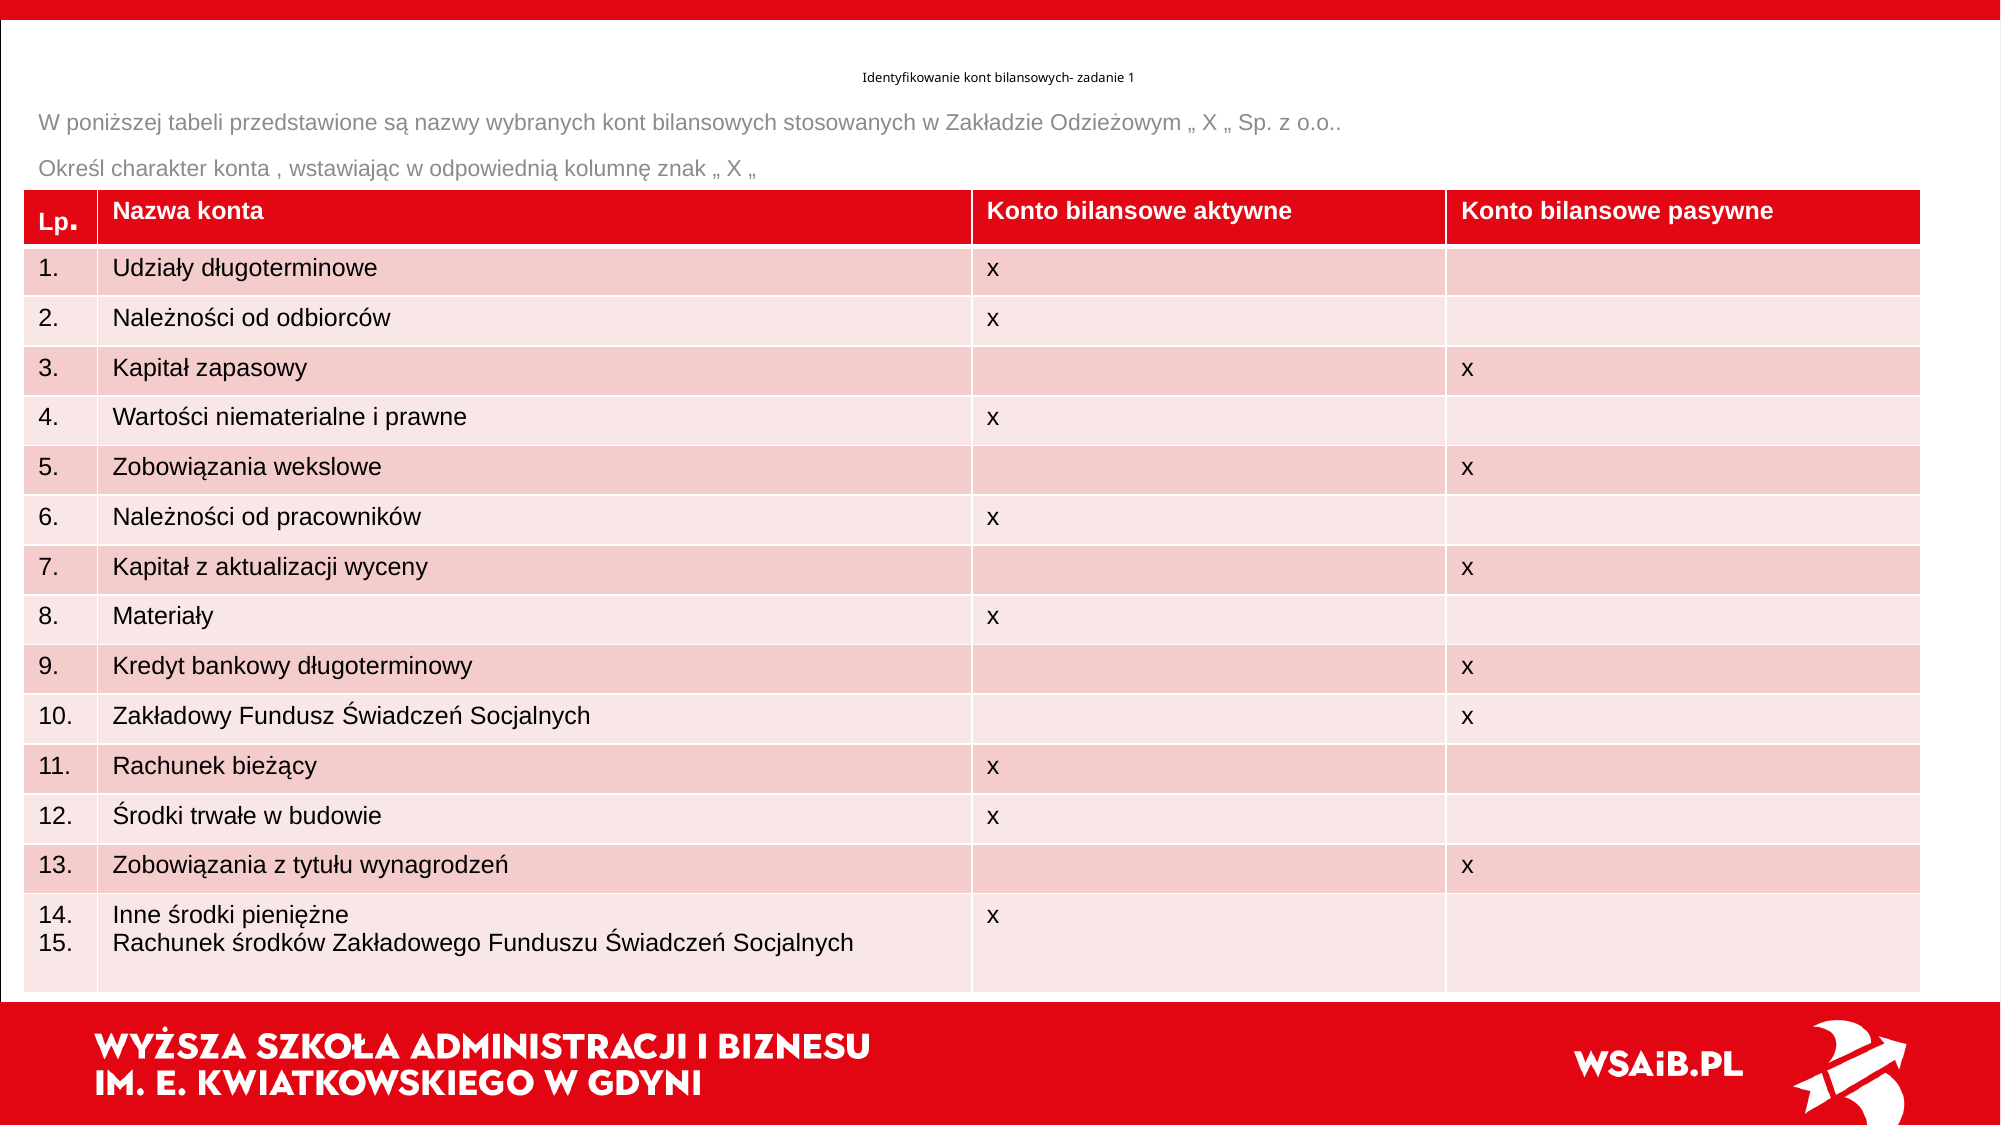

# Identyfikowanie kont bilansowych- zadanie 1
W poniższej tabeli przedstawione są nazwy wybranych kont bilansowych stosowanych w Zakładzie Odzieżowym „ X „ Sp. z o.o..
Określ charakter konta , wstawiając w odpowiednią kolumnę znak „ X „
| Lp. | Nazwa konta | Konto bilansowe aktywne | Konto bilansowe pasywne |
| --- | --- | --- | --- |
| 1. | Udziały długoterminowe | x | |
| 2. | Należności od odbiorców | x | |
| 3. | Kapitał zapasowy | | x |
| 4. | Wartości niematerialne i prawne | x | |
| 5. | Zobowiązania wekslowe | | x |
| 6. | Należności od pracowników | x | |
| 7. | Kapitał z aktualizacji wyceny | | x |
| 8. | Materiały | x | |
| 9. | Kredyt bankowy długoterminowy | | x |
| 10. | Zakładowy Fundusz Świadczeń Socjalnych | | x |
| 11. | Rachunek bieżący | x | |
| 12. | Środki trwałe w budowie | x | |
| 13. | Zobowiązania z tytułu wynagrodzeń | | x |
| 14. 15. | Inne środki pieniężne Rachunek środków Zakładowego Funduszu Świadczeń Socjalnych | x | |